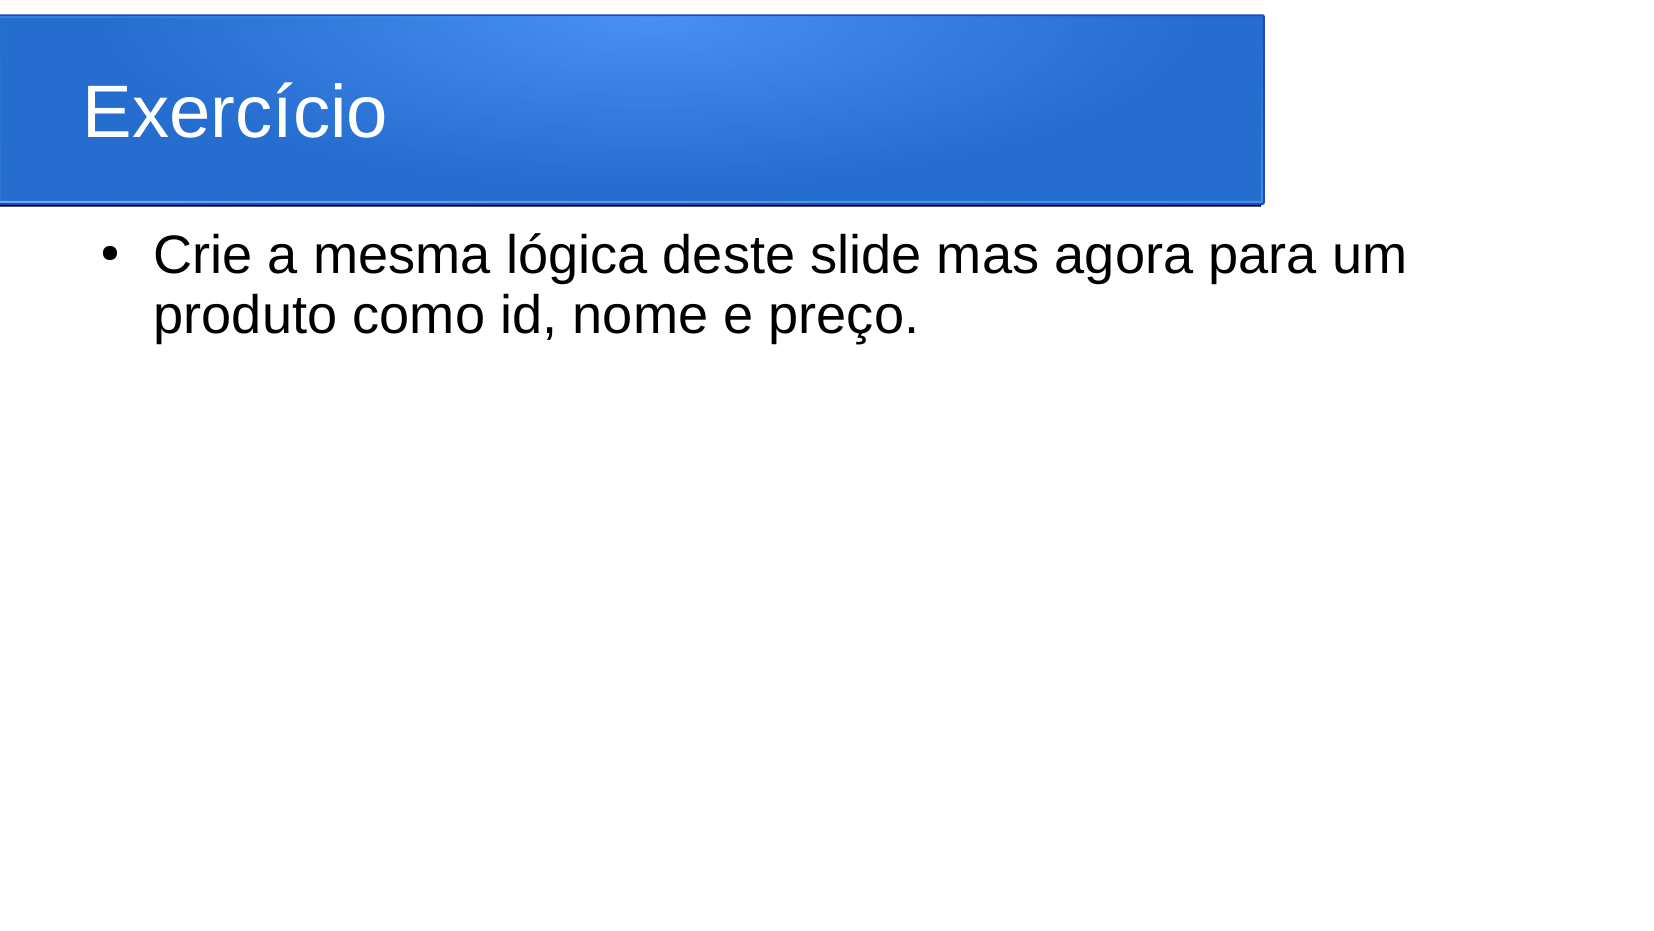

# Exercício
Crie a mesma lógica deste slide mas agora para um produto como id, nome e preço.